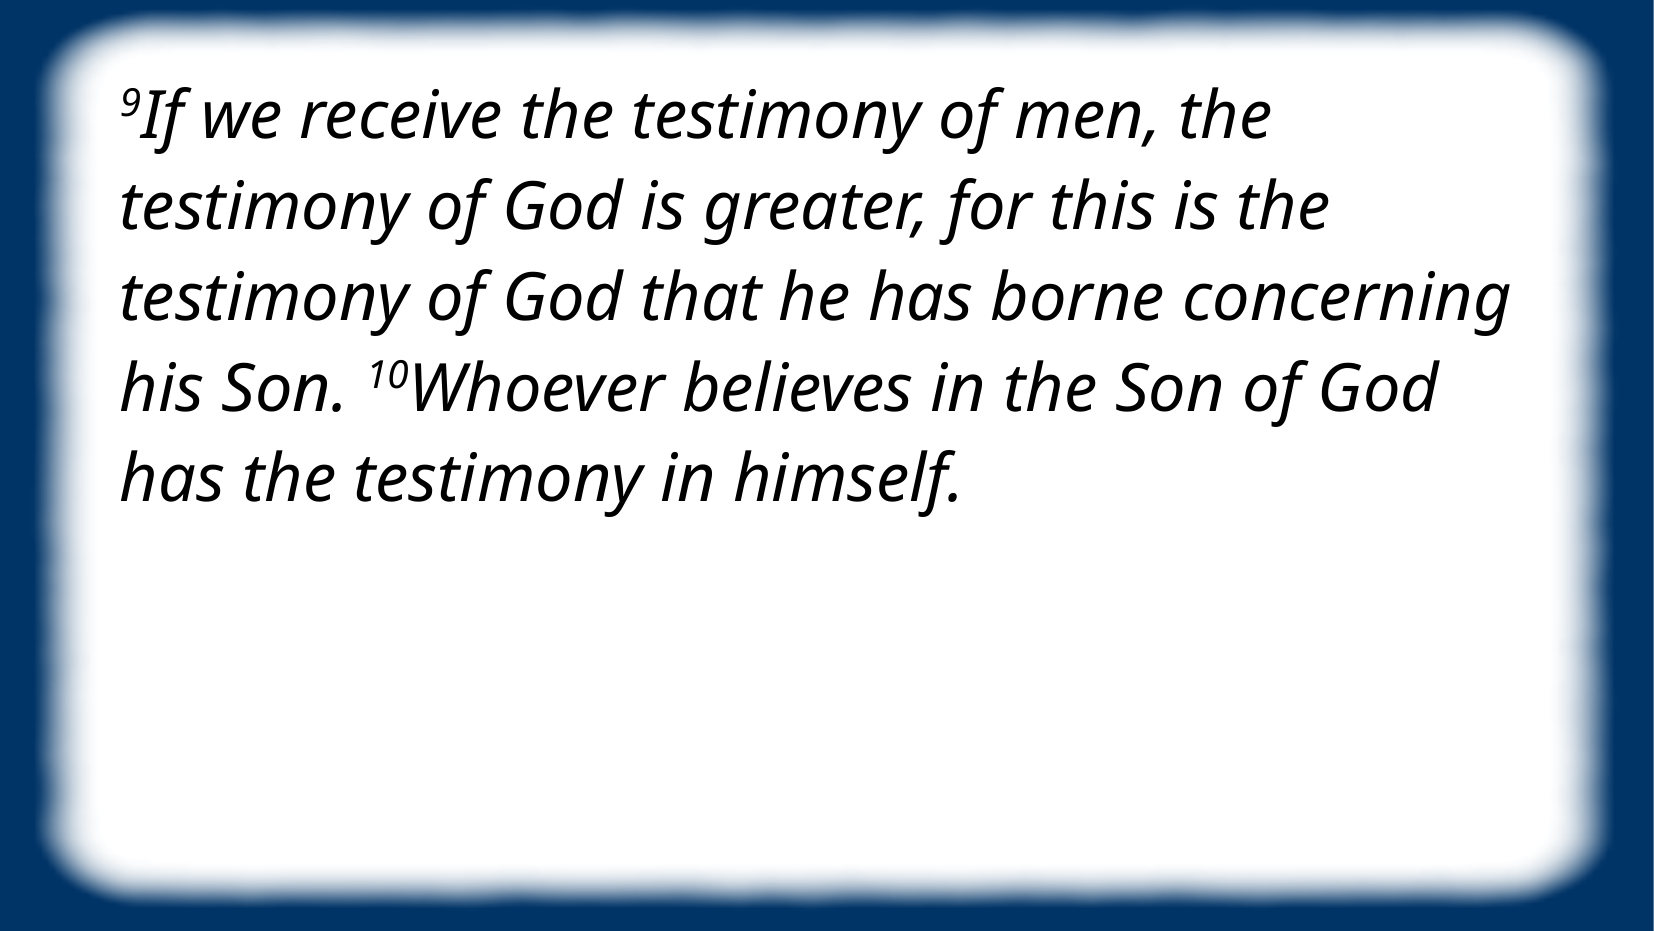

9If we receive the testimony of men, the testimony of God is greater, for this is the testimony of God that he has borne concerning his Son. 10Whoever believes in the Son of God has the testimony in himself.